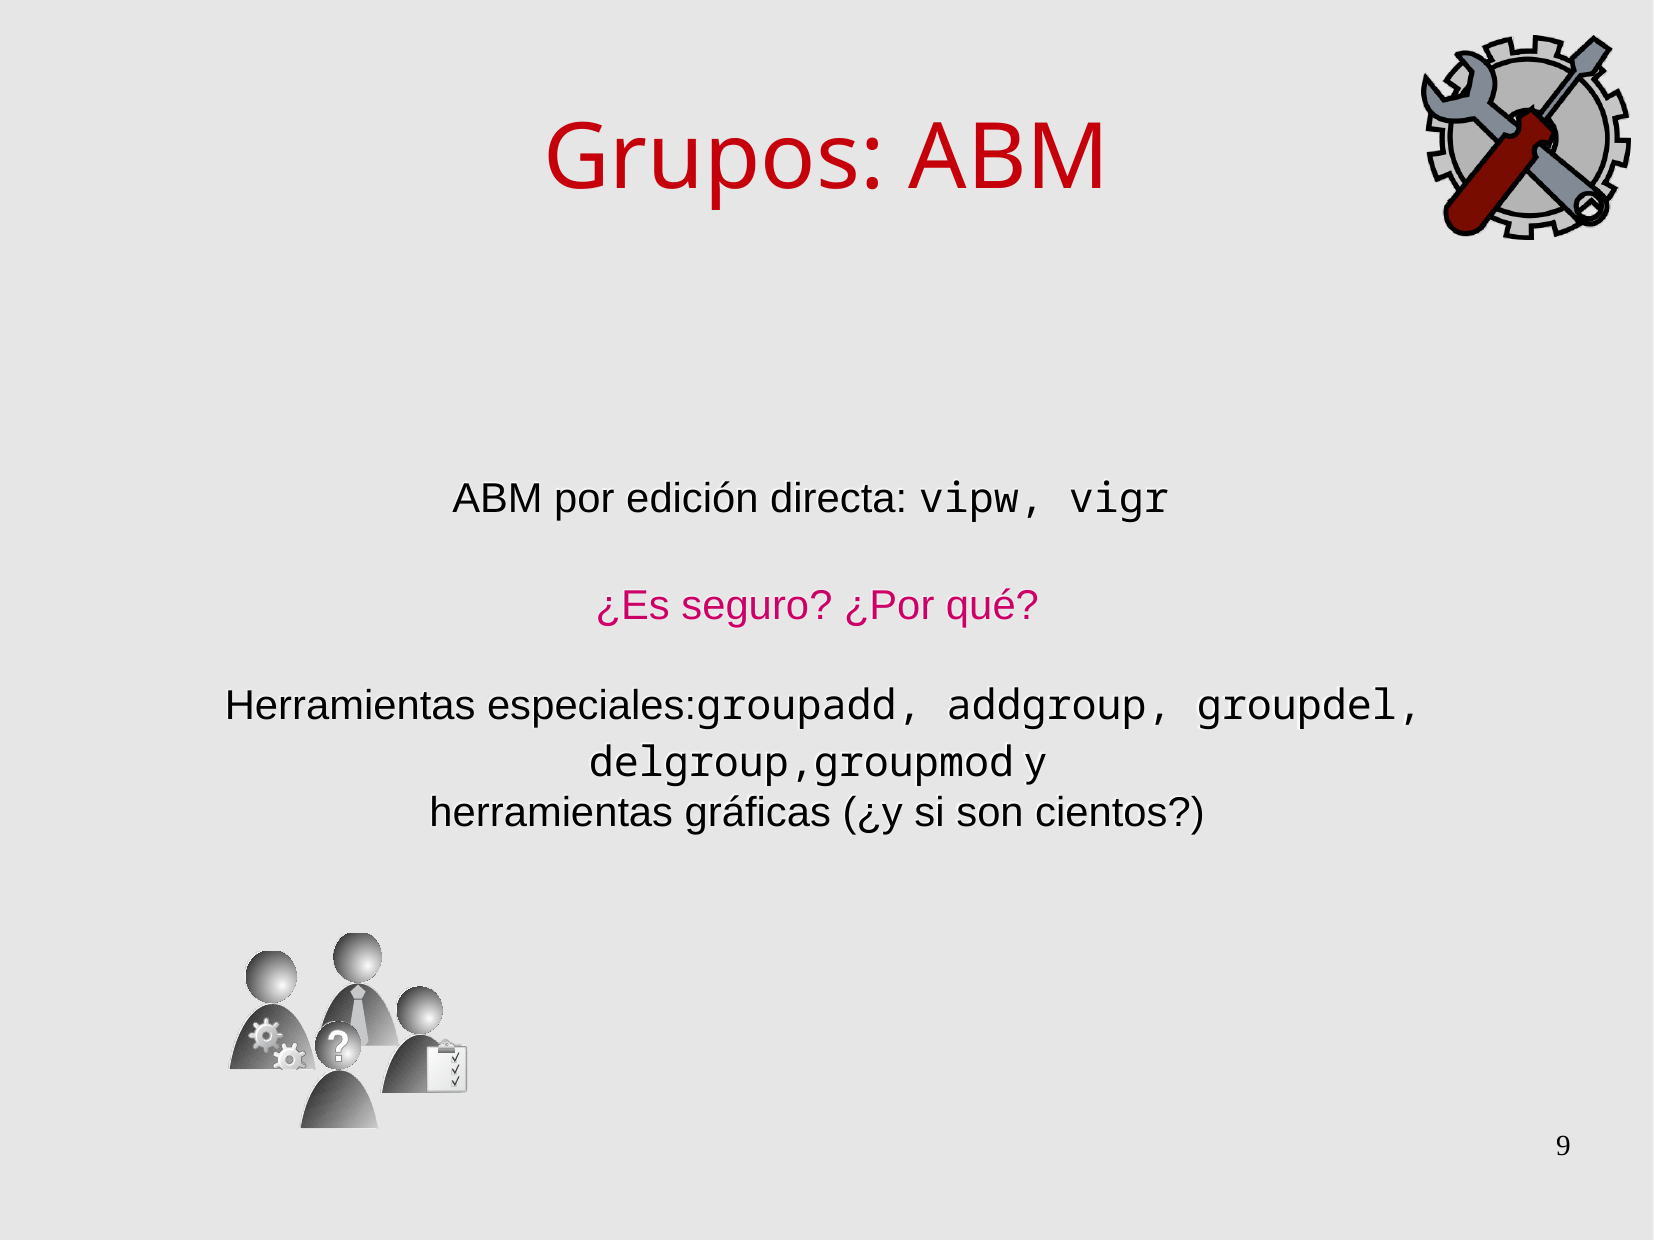

# Grupos: ABM
ABM por edición directa: vipw, vigr
¿Es seguro? ¿Por qué?
Herramientas especiales:groupadd, addgroup, groupdel,
delgroup,groupmod y
herramientas gráficas (¿y si son cientos?)
9